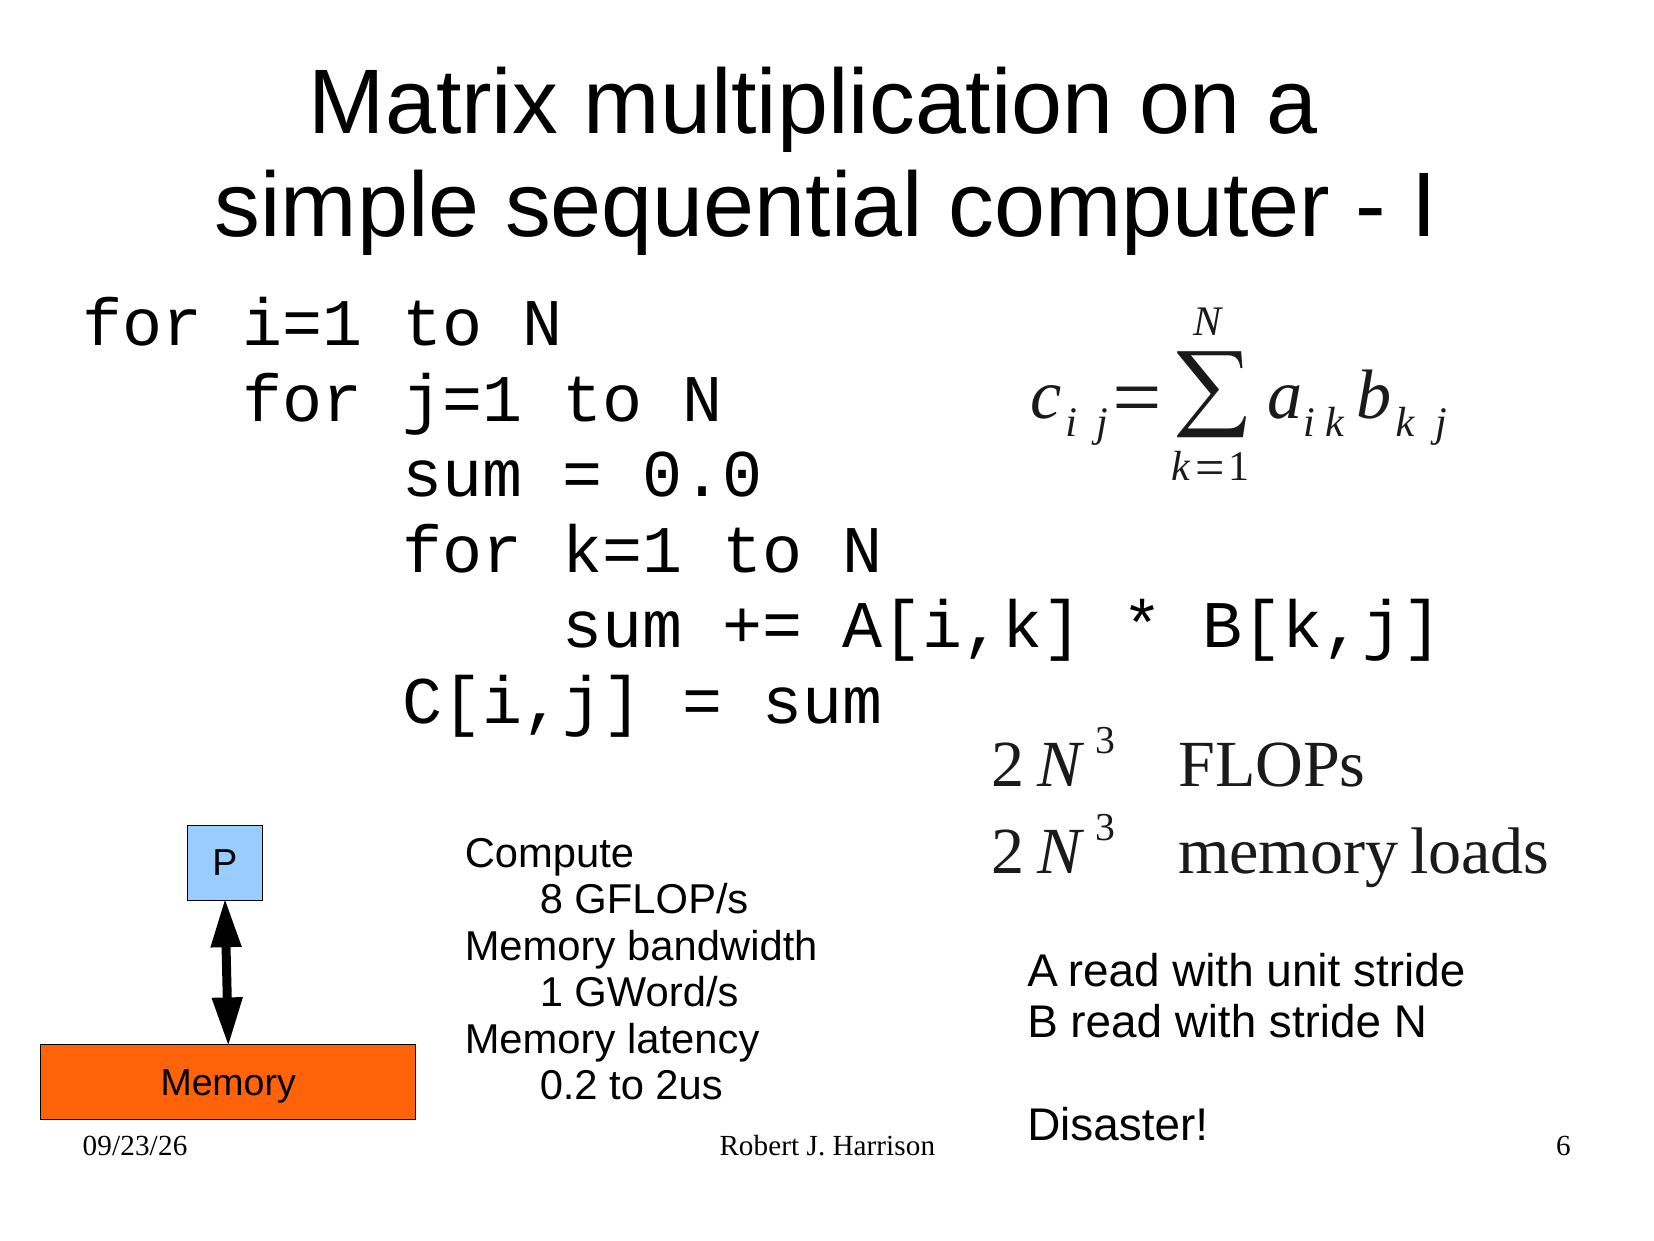

# Matrix multiplication on a simple sequential computer - I
for i=1 to N
 for j=1 to N
 sum = 0.0
 for k=1 to N
 sum += A[i,k] * B[k,j]
 C[i,j] = sum
Compute
	8 GFLOP/s
Memory bandwidth
	1 GWord/s
Memory latency
	0.2 to 2us
P
A read with unit stride
B read with stride N
Disaster!
Memory
Robert J. Harrison
6